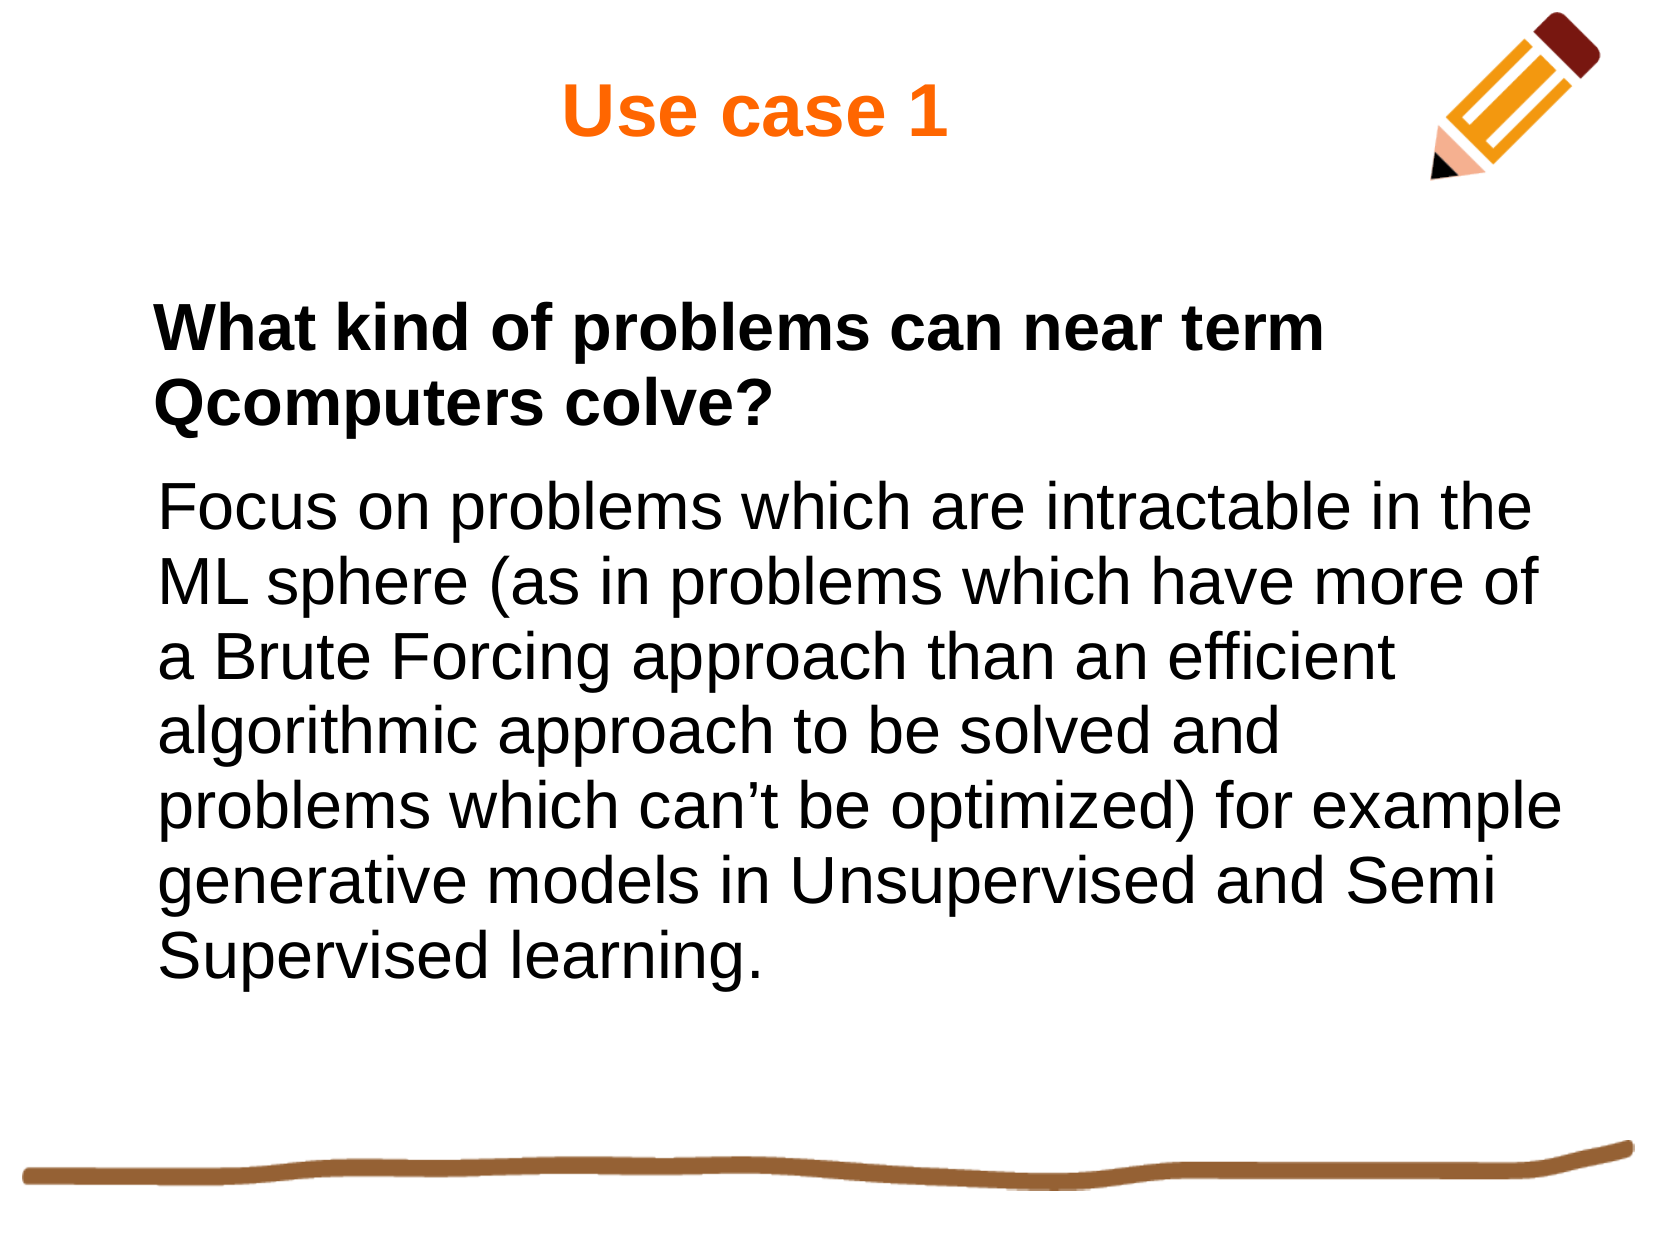

# Use case 1
What kind of problems can near term Qcomputers colve?
 Focus on problems which are intractable in the ML sphere (as in problems which have more of a Brute Forcing approach than an efficient algorithmic approach to be solved and problems which can’t be optimized) for example generative models in Unsupervised and Semi Supervised learning.